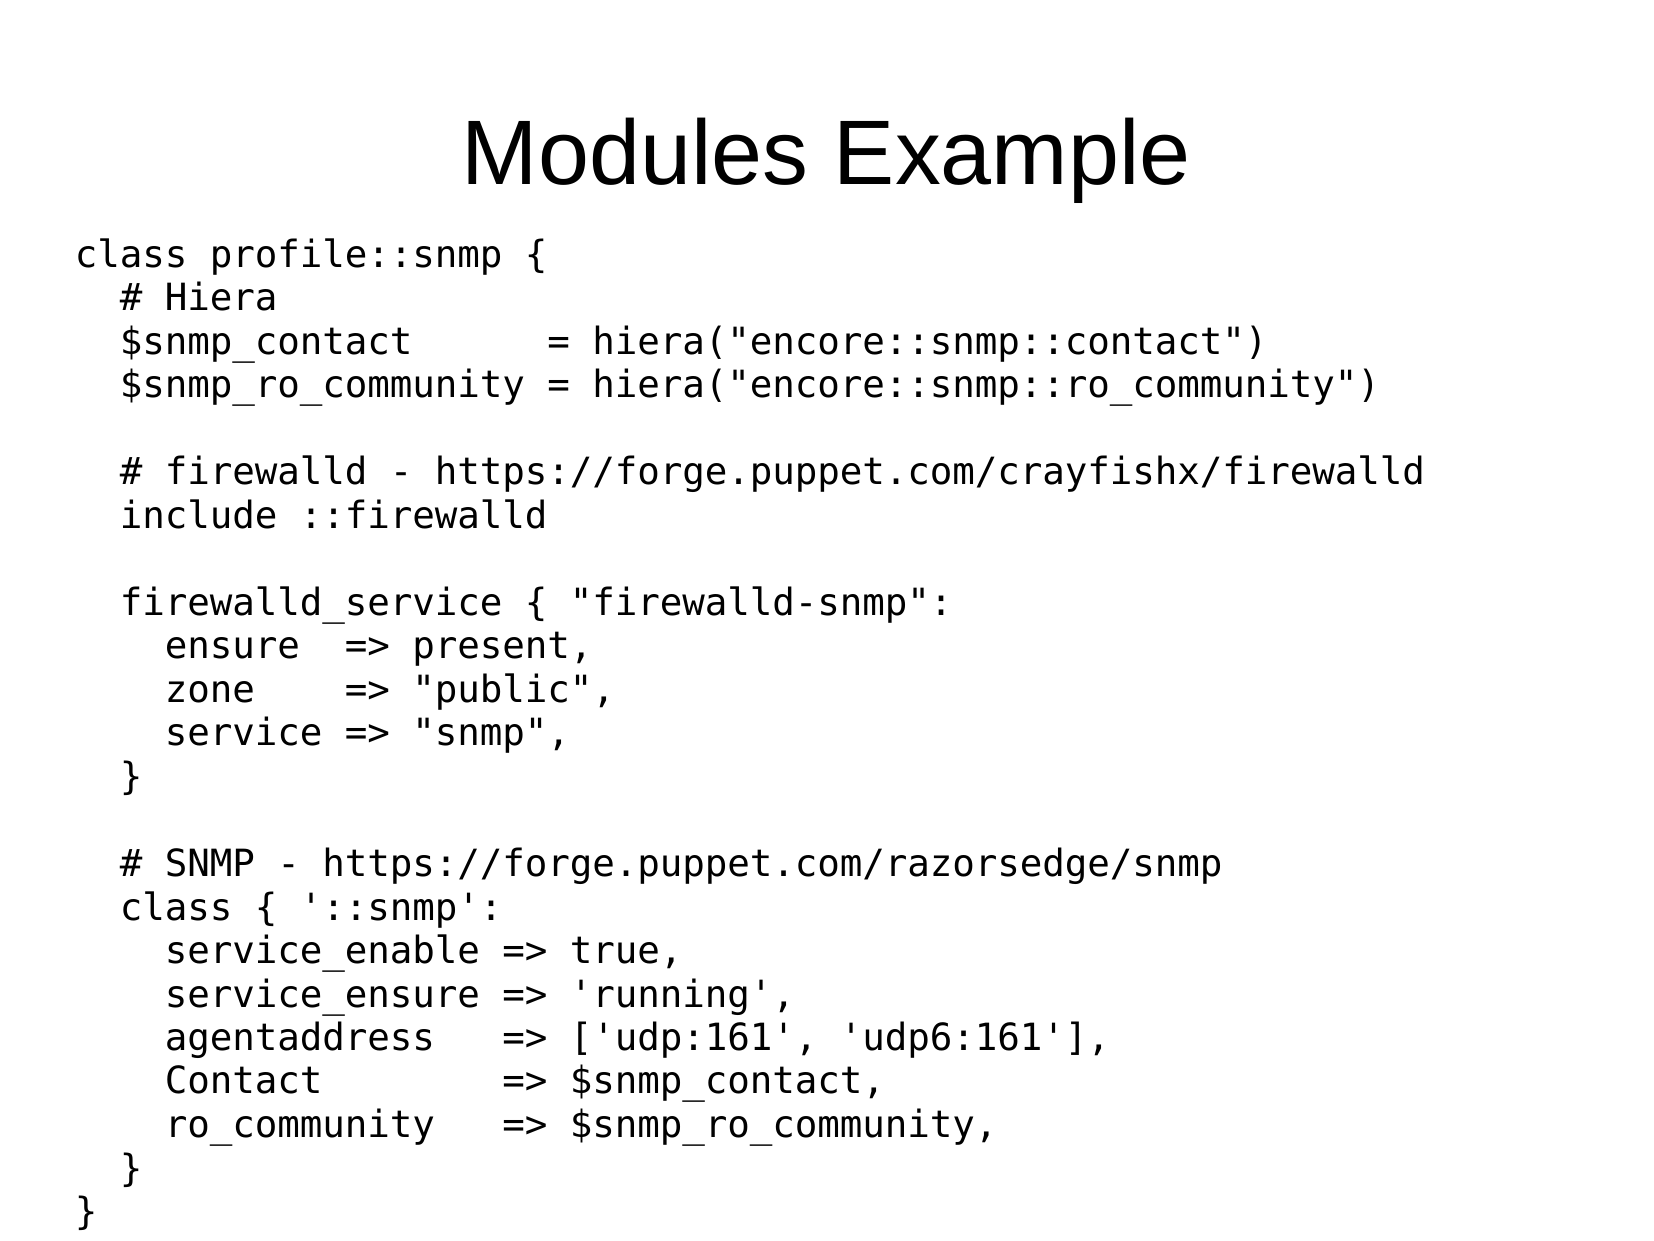

# Modules Example
class profile::snmp {
 # Hiera
 $snmp_contact = hiera("encore::snmp::contact")
 $snmp_ro_community = hiera("encore::snmp::ro_community")
 # firewalld - https://forge.puppet.com/crayfishx/firewalld
 include ::firewalld
 firewalld_service { "firewalld-snmp":
 ensure => present,
 zone => "public",
 service => "snmp",
 }
 # SNMP - https://forge.puppet.com/razorsedge/snmp
 class { '::snmp':
 service_enable => true,
 service_ensure => 'running',
 agentaddress => ['udp:161', 'udp6:161'],
 Contact => $snmp_contact,
 ro_community => $snmp_ro_community,
 }
}